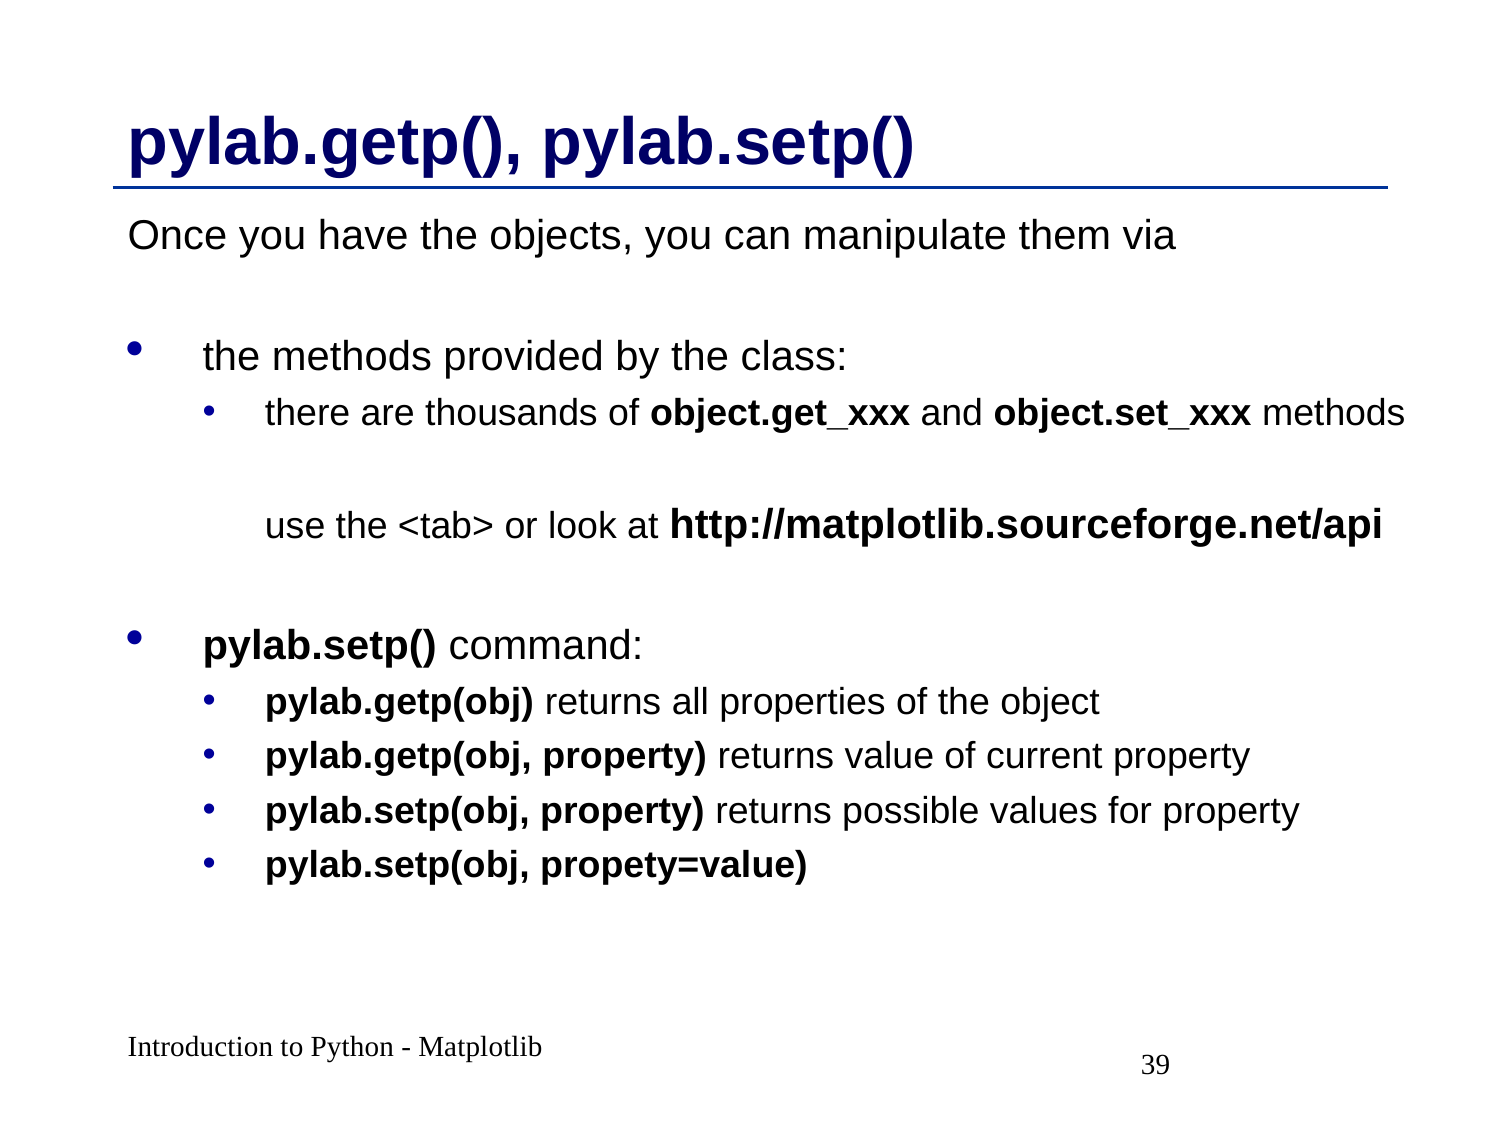

# pylab.getp(), pylab.setp()
Once you have the objects, you can manipulate them via
the methods provided by the class:
there are thousands of object.get_xxx and object.set_xxx methods
	use the <tab> or look at http://matplotlib.sourceforge.net/api
pylab.setp() command:
pylab.getp(obj) returns all properties of the object
pylab.getp(obj, property) returns value of current property
pylab.setp(obj, property) returns possible values for property
pylab.setp(obj, propety=value)
Introduction to Python - Matplotlib